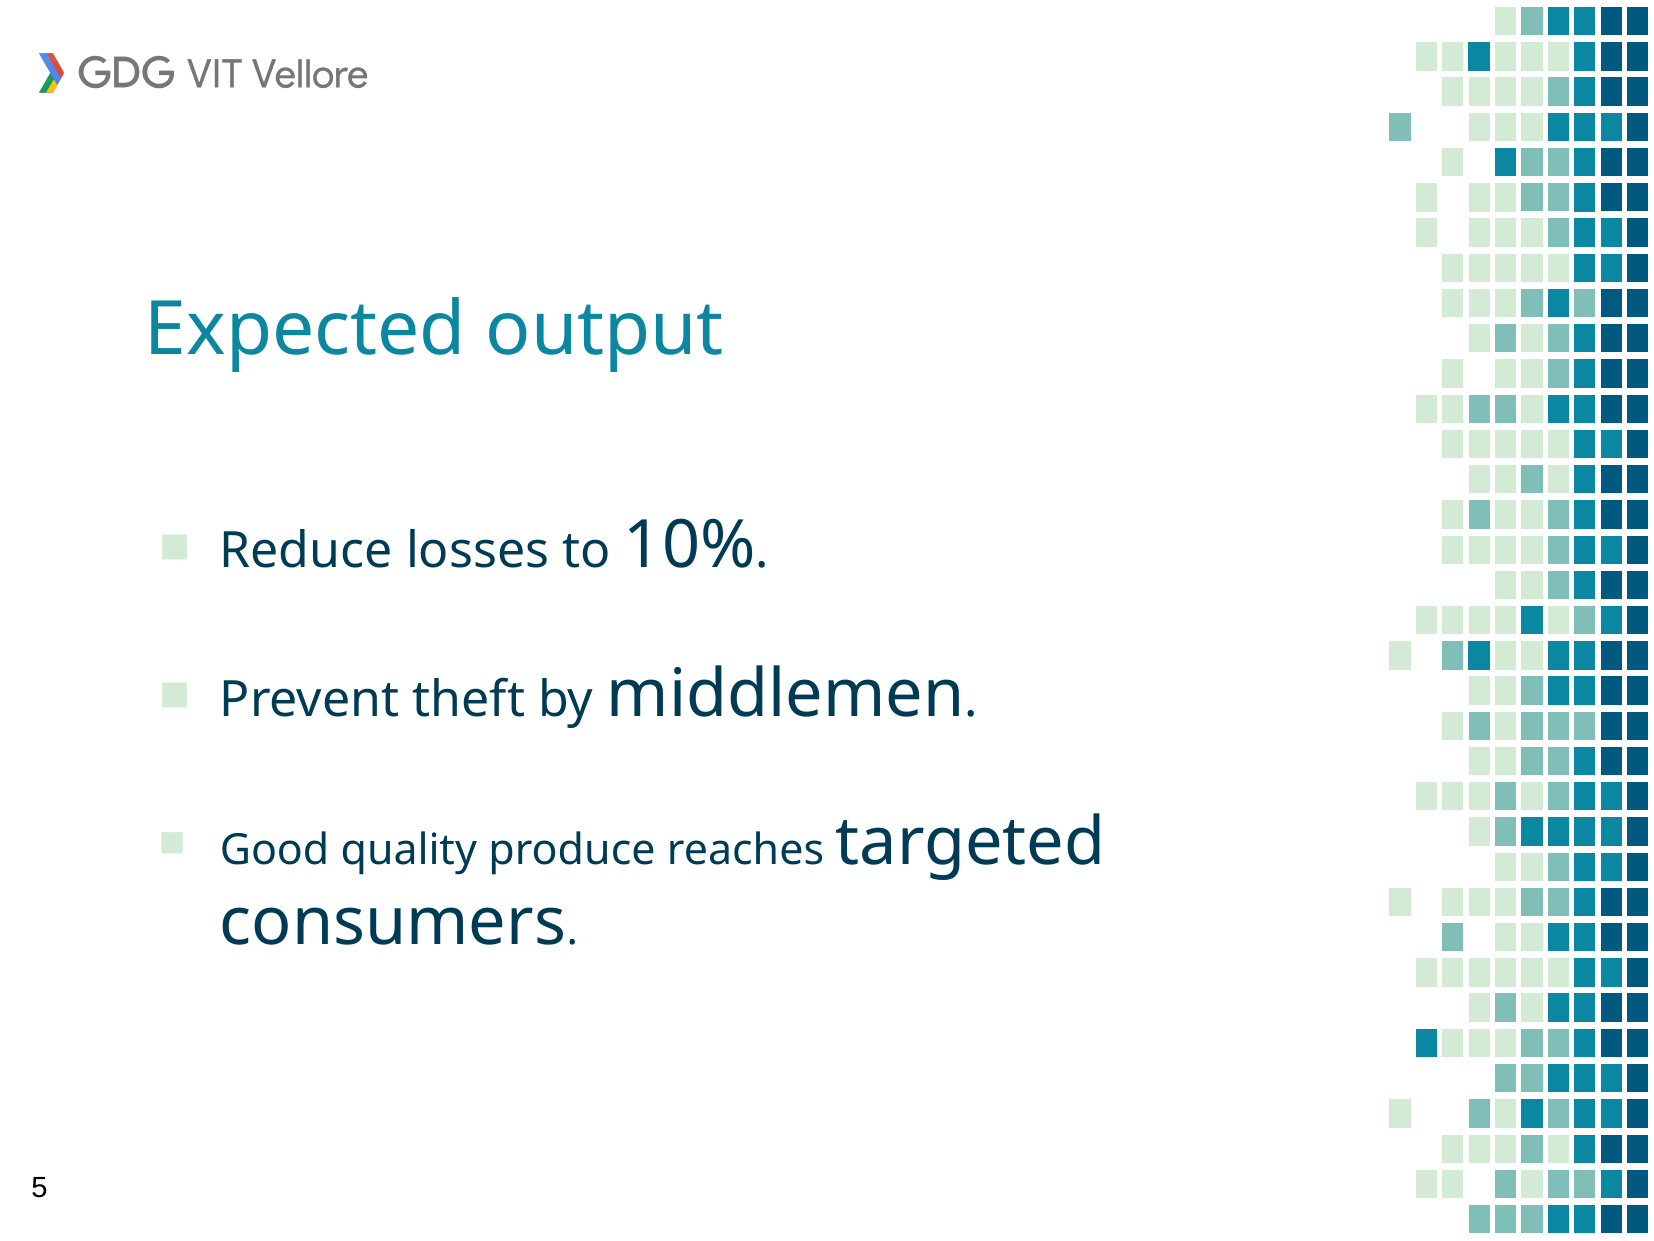

# Expected output
Reduce losses to 10%.
Prevent theft by middlemen.
Good quality produce reaches targeted consumers.